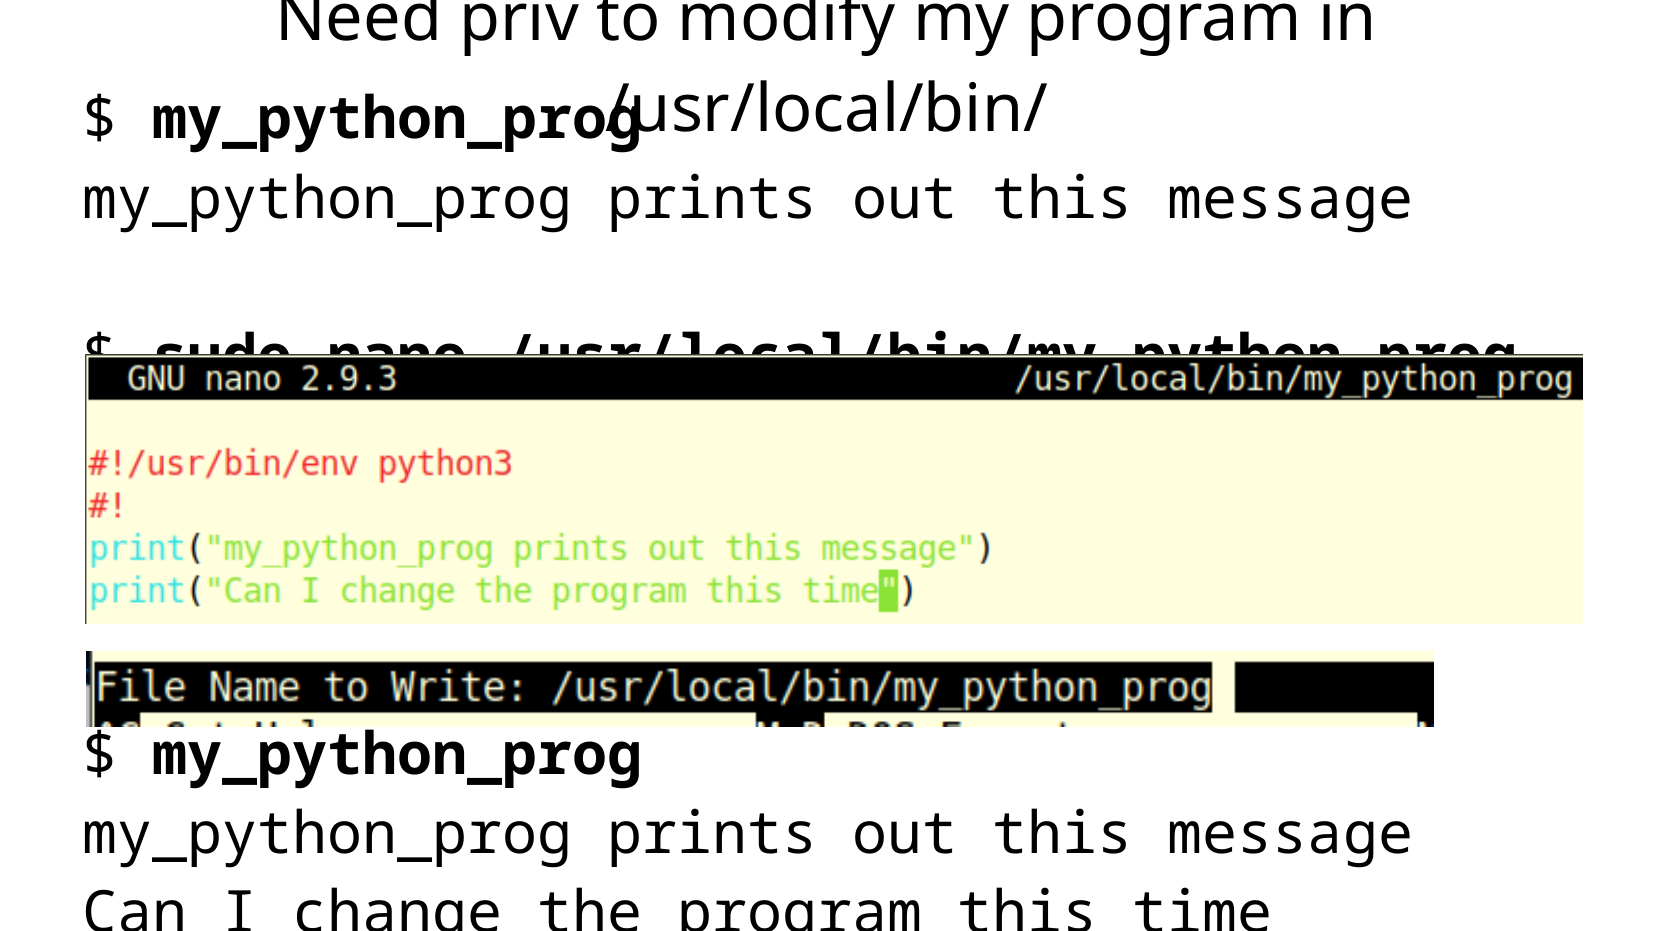

# Need priv to modify my program in /usr/local/bin/
$ my_python_prog
my_python_prog prints out this message
$ sudo nano /usr/local/bin/my_python_prog
$ my_python_prog
my_python_prog prints out this message
Can I change the program this time